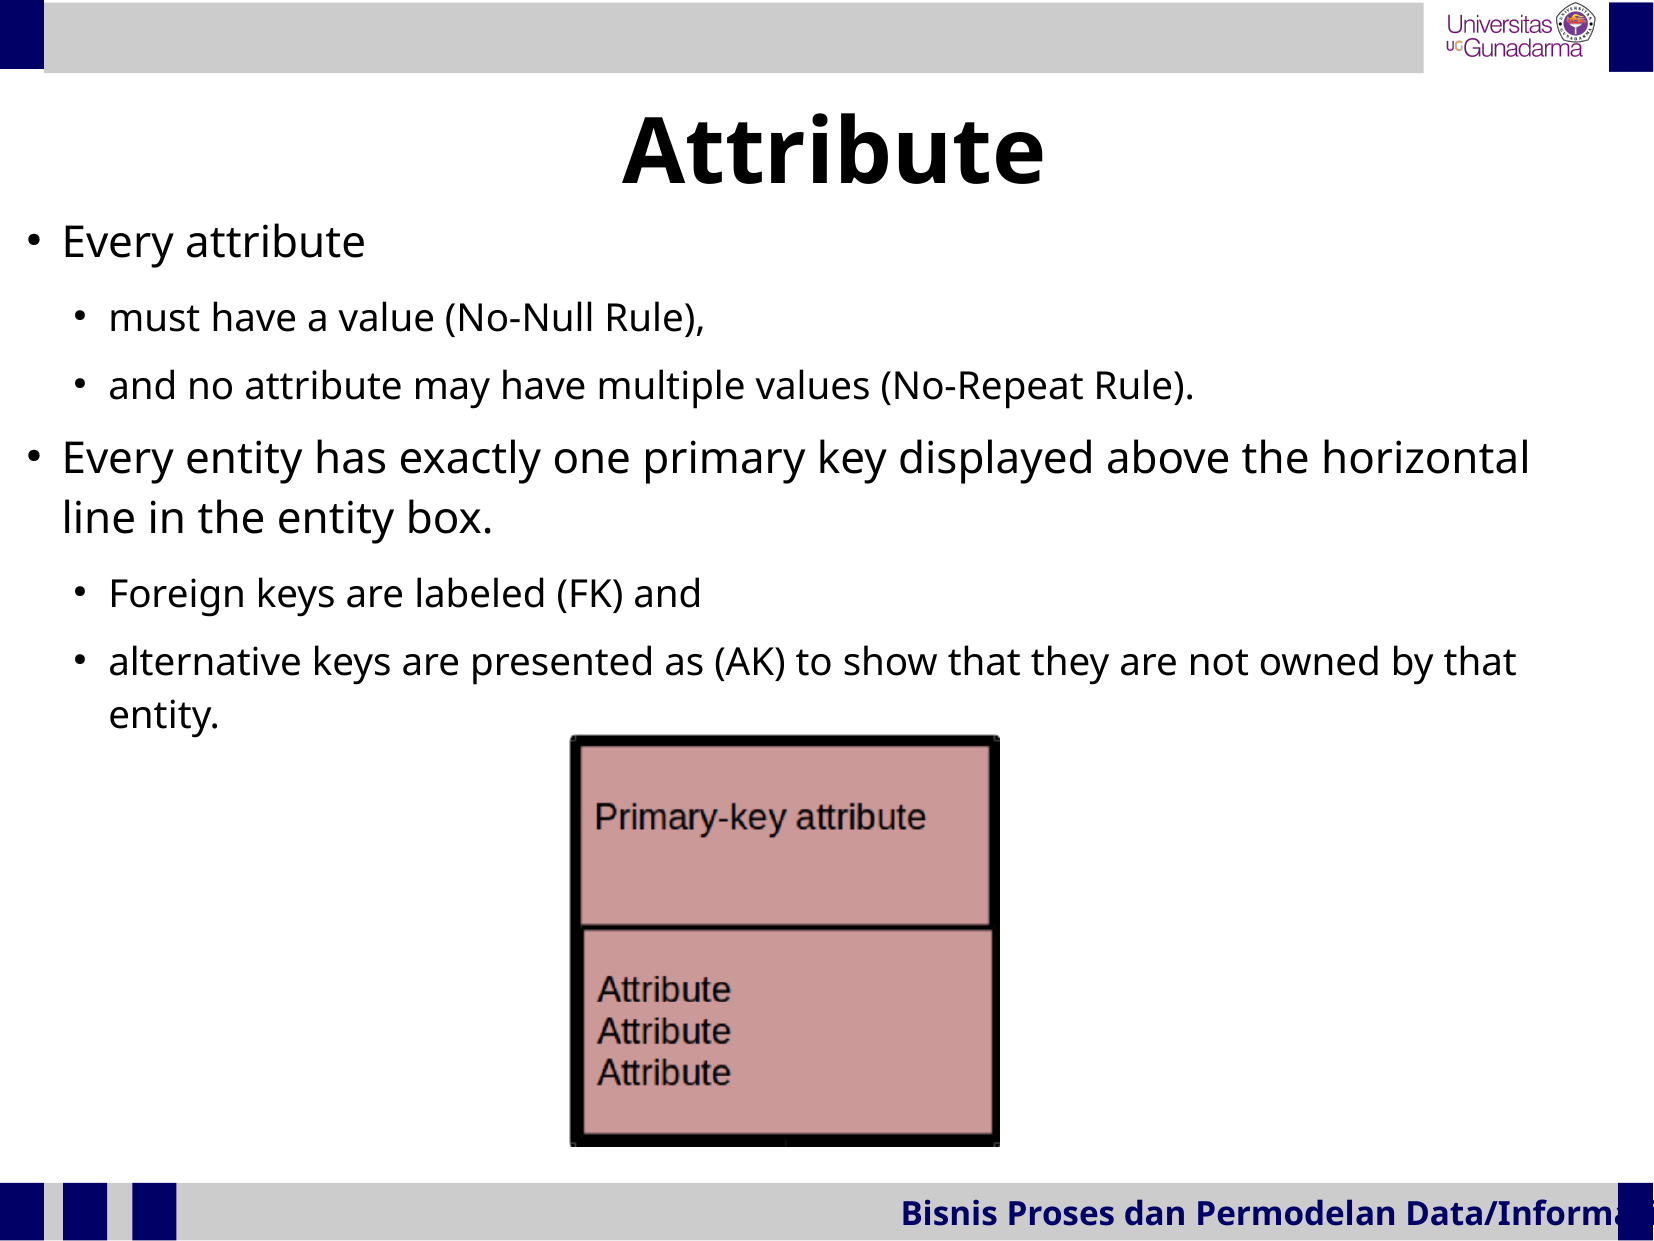

# Attribute
Every attribute
must have a value (No-Null Rule),
and no attribute may have multiple values (No-Repeat Rule).
Every entity has exactly one primary key displayed above the horizontal line in the entity box.
Foreign keys are labeled (FK) and
alternative keys are presented as (AK) to show that they are not owned by that entity.